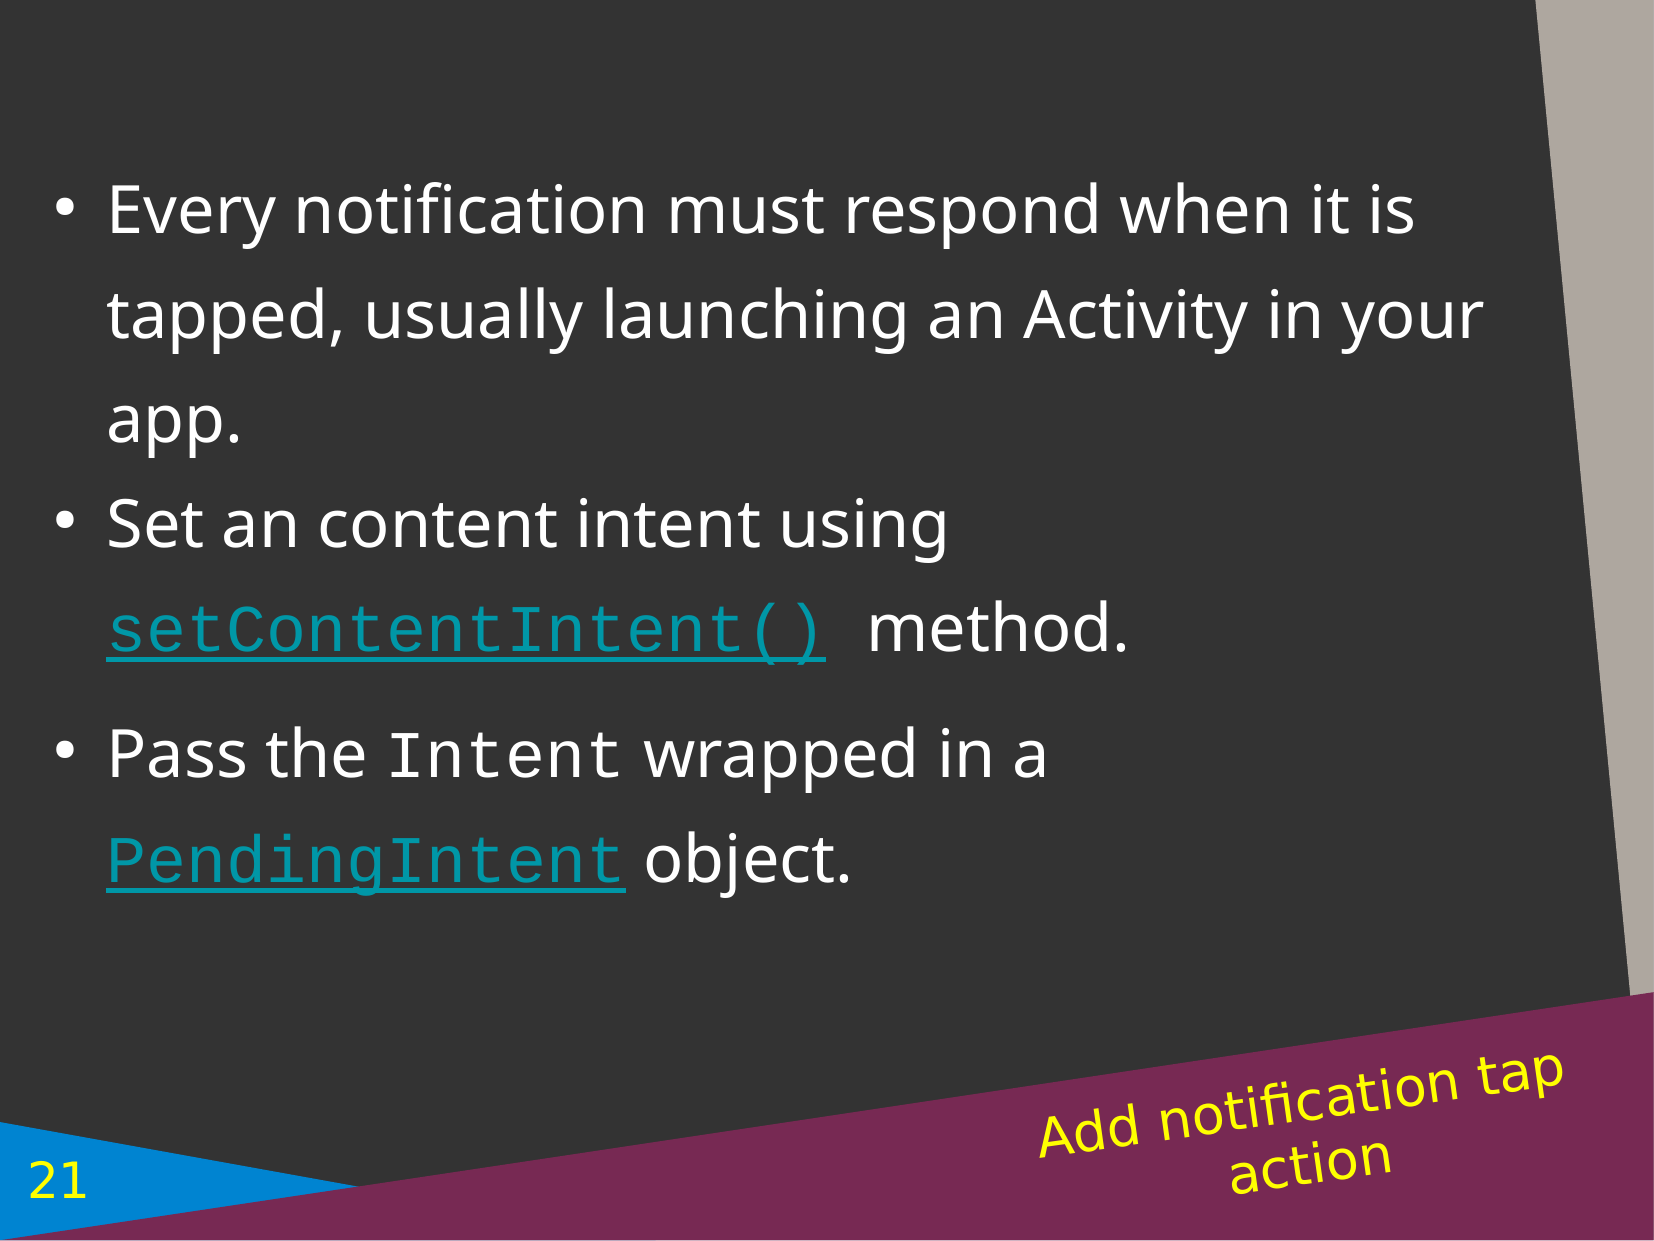

Every notification must respond when it is tapped, usually launching an Activity in your app.
Set an content intent using setContentIntent() method.
Pass the Intent wrapped in a PendingIntent object.
# Add notification tap action
21